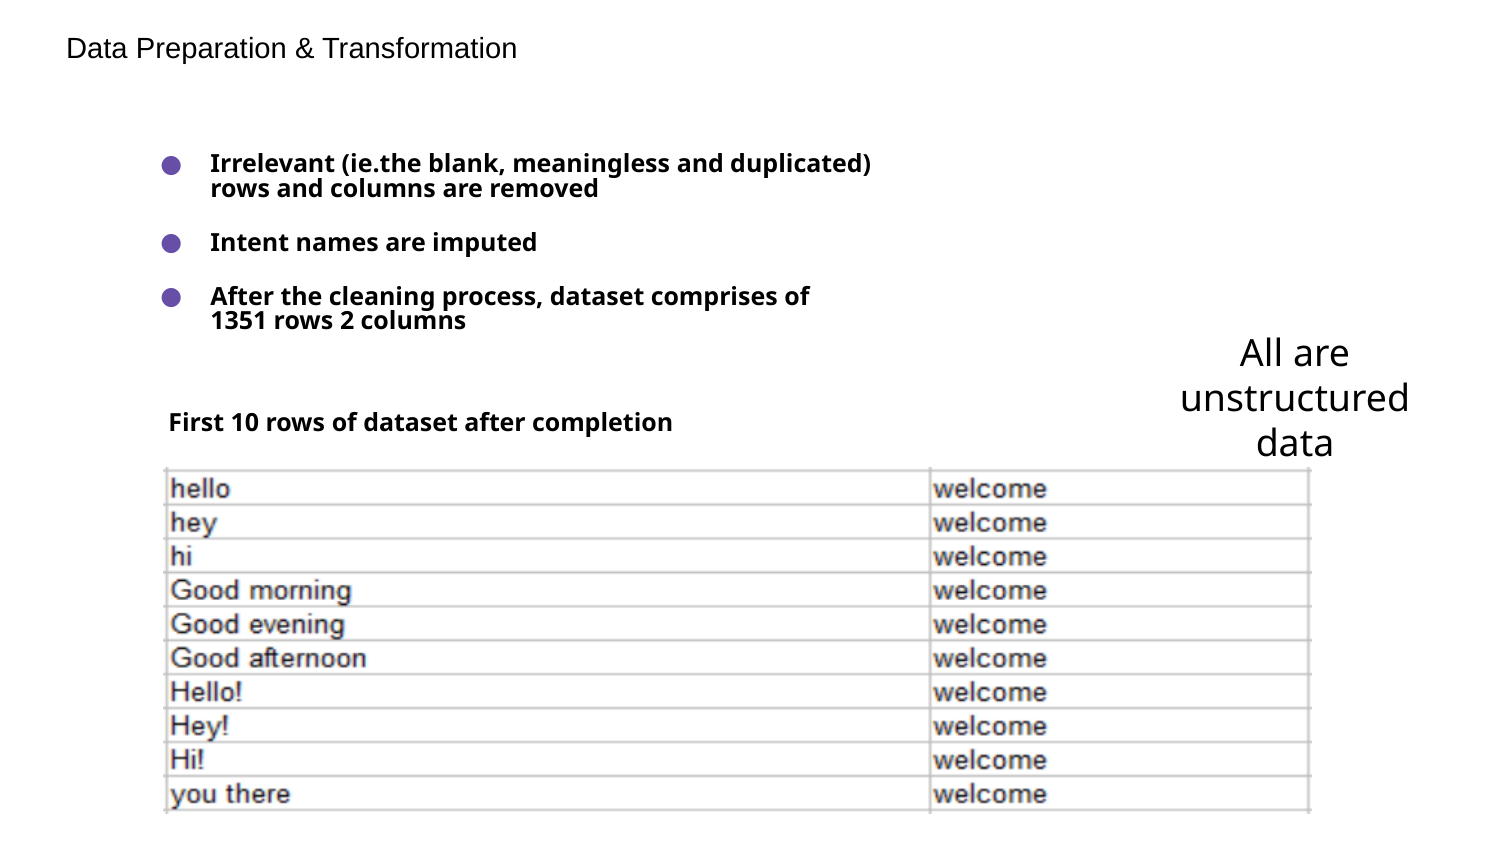

# Data Preparation & Transformation
Irrelevant (ie.the blank, meaningless and duplicated)
rows and columns are removed
Intent names are imputed
After the cleaning process, dataset comprises of
1351 rows 2 columns
All are unstructured data
First 10 rows of dataset after completion